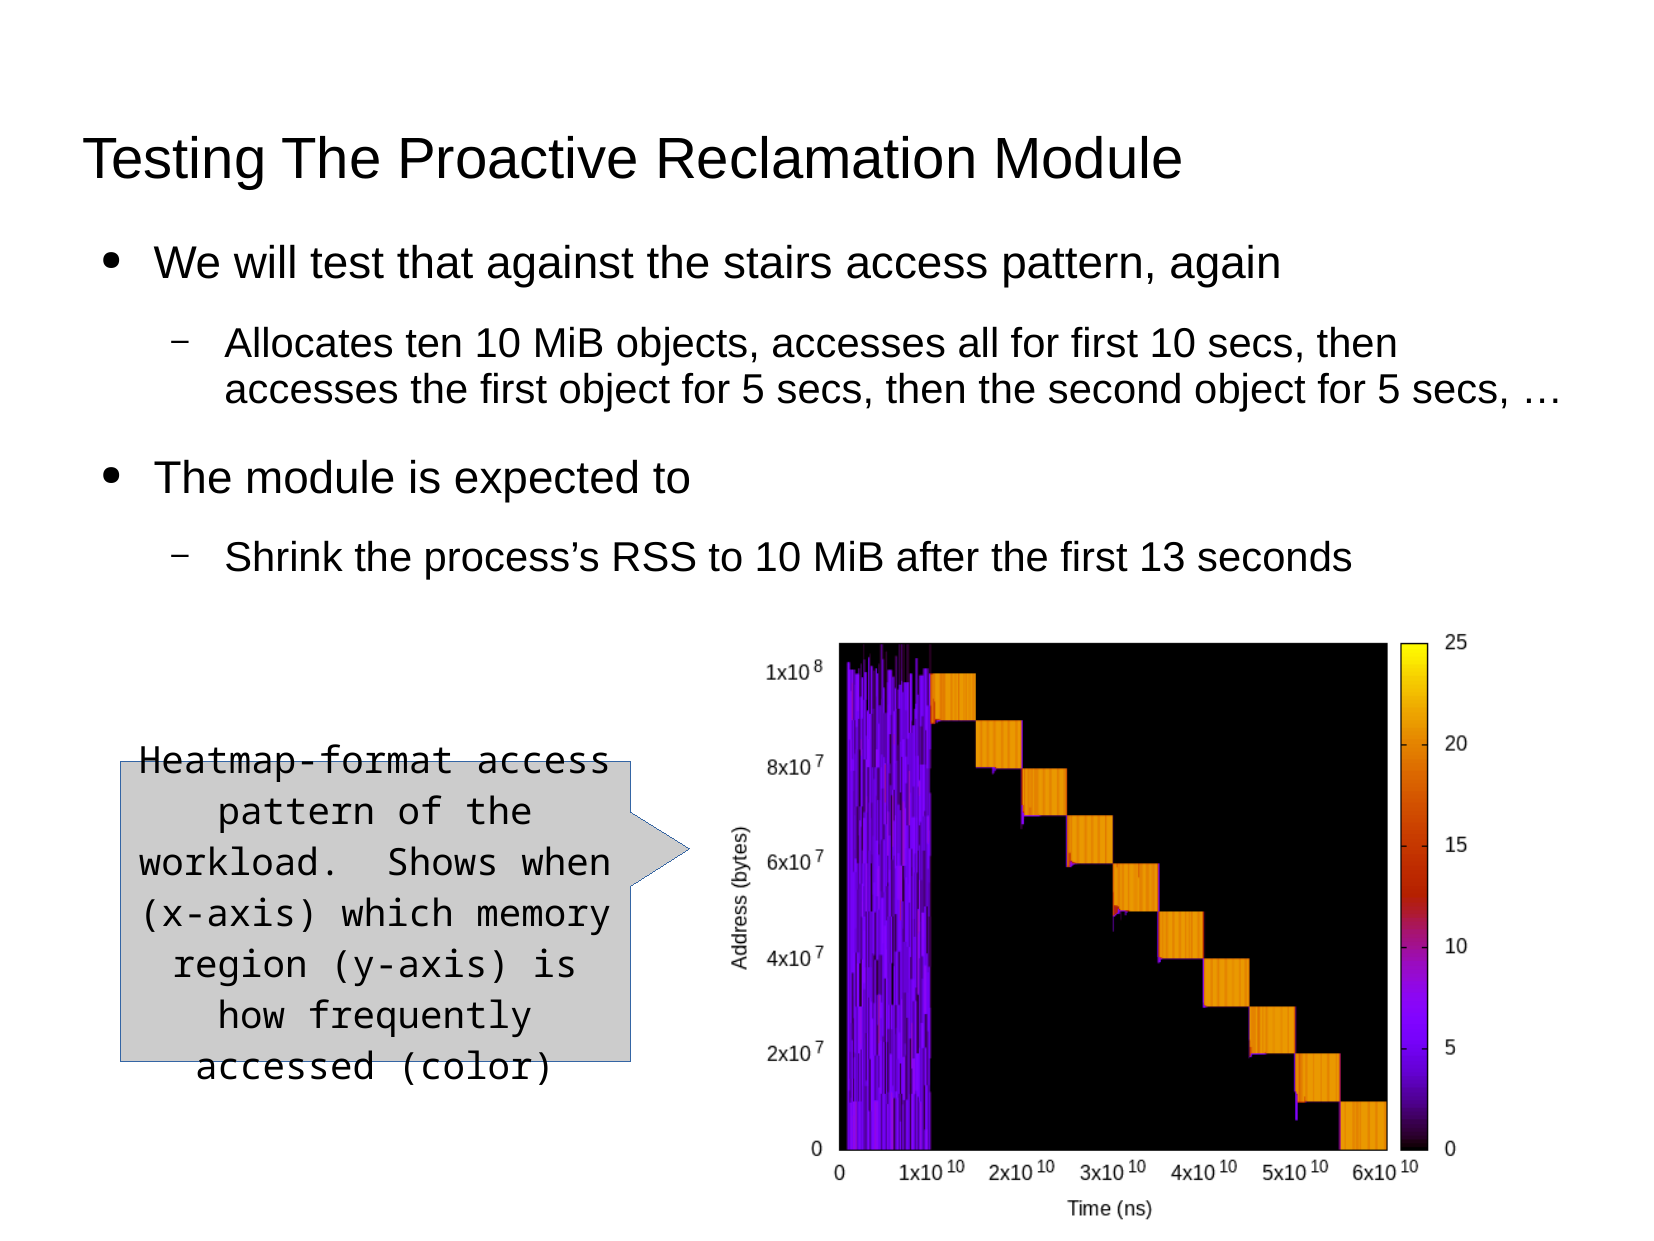

# Testing The Proactive Reclamation Module
We will test that against the stairs access pattern, again
Allocates ten 10 MiB objects, accesses all for first 10 secs, then accesses the first object for 5 secs, then the second object for 5 secs, …
The module is expected to
Shrink the process’s RSS to 10 MiB after the first 13 seconds
Heatmap-format access pattern of the workload. Shows when (x-axis) which memory region (y-axis) is how frequently accessed (color)